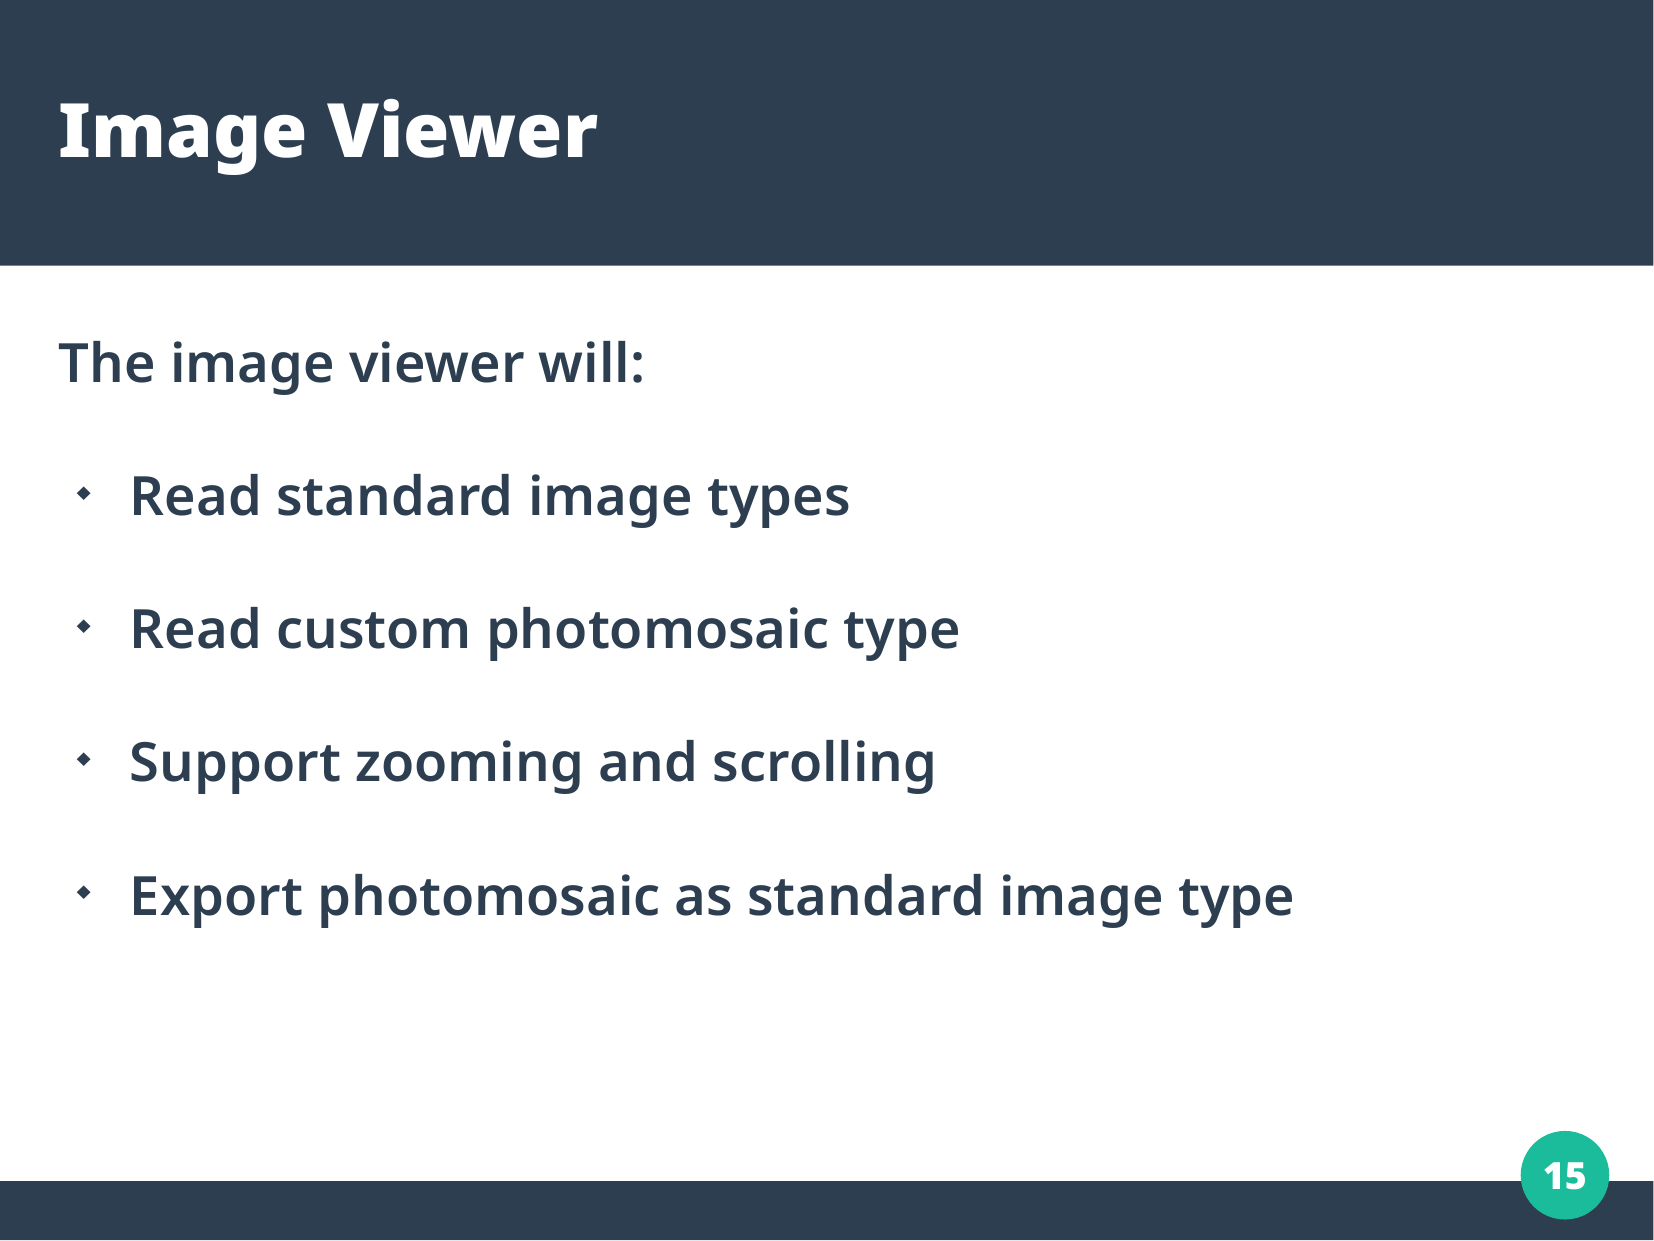

# Image Viewer
The image viewer will:
Read standard image types
Read custom photomosaic type
Support zooming and scrolling
Export photomosaic as standard image type
15